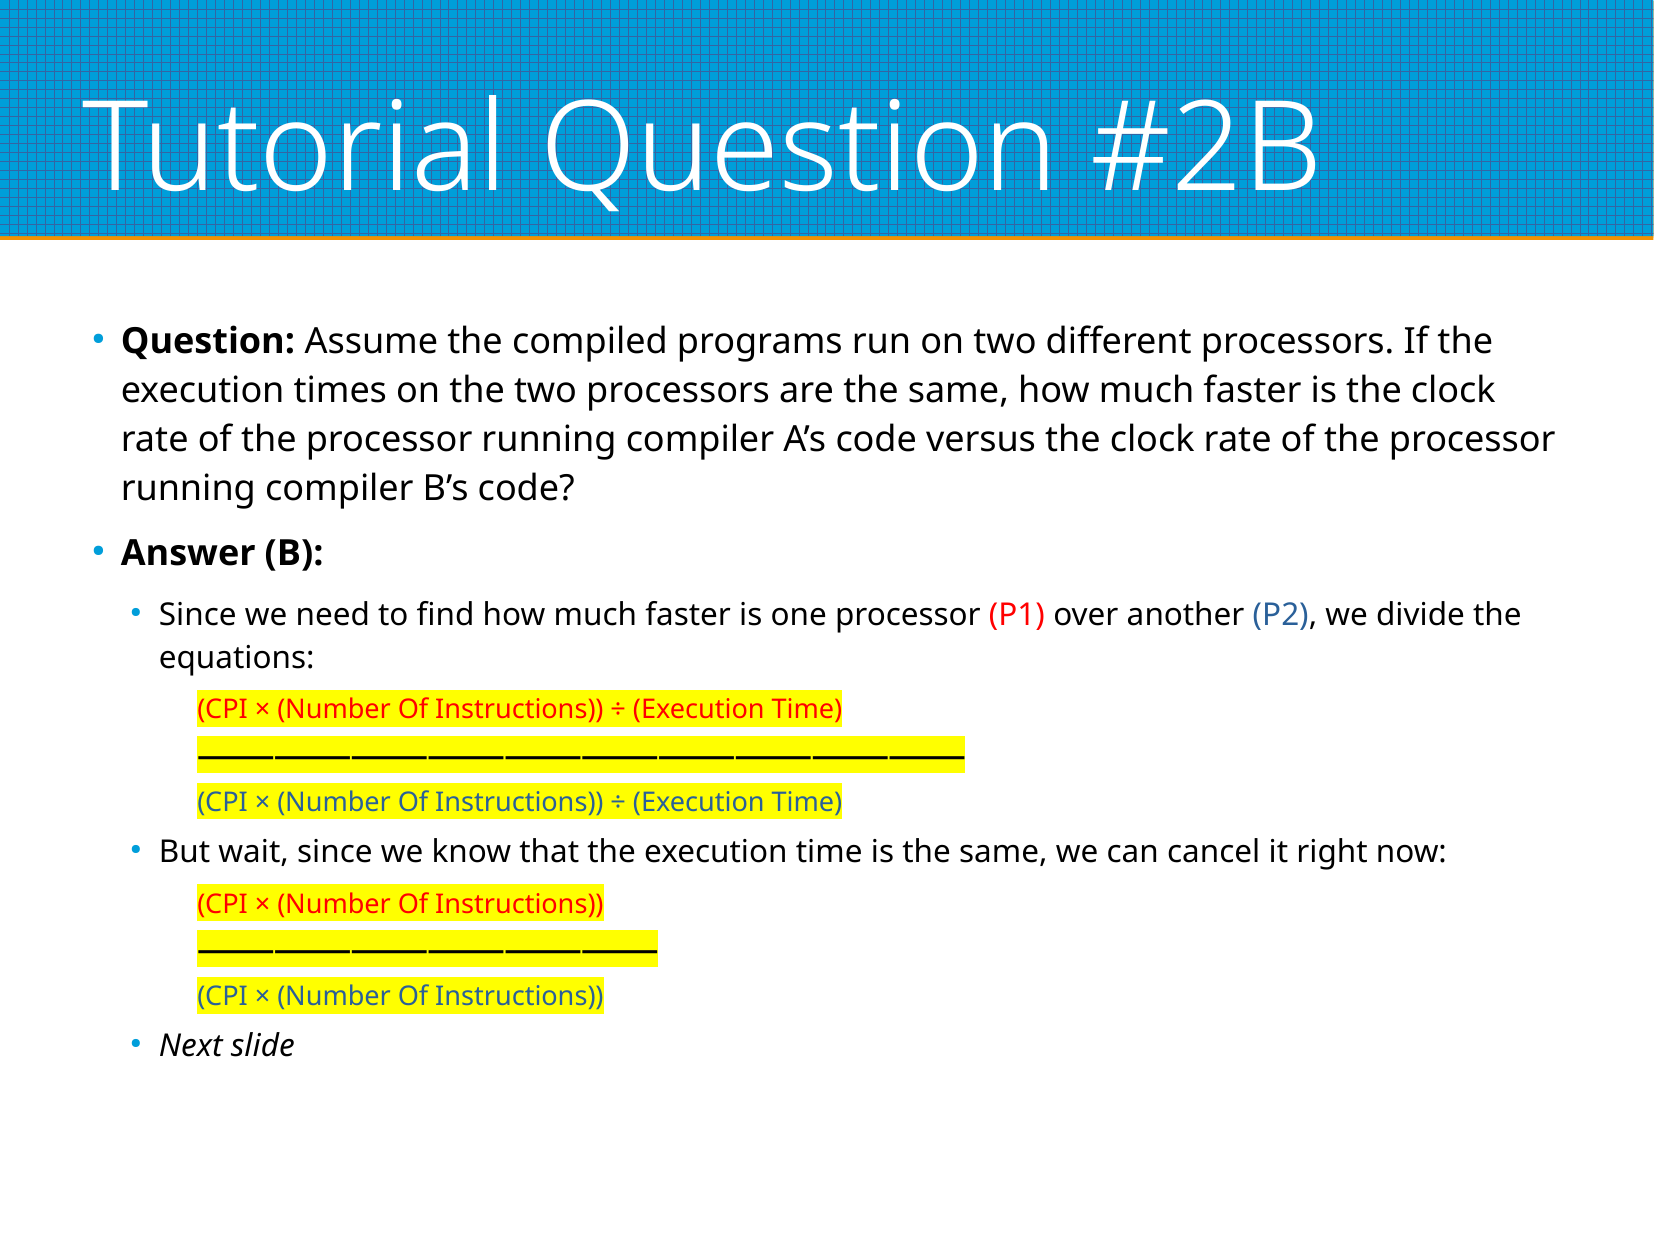

# Tutorial Question #2B
Question: Assume the compiled programs run on two different processors. If the execution times on the two processors are the same, how much faster is the clock rate of the processor running compiler A’s code versus the clock rate of the processor running compiler B’s code?
Answer (B):
Since we need to find how much faster is one processor (P1) over another (P2), we divide the equations:
(CPI × (Number Of Instructions)) ÷ (Execution Time)
⸻⸻⸻⸻⸻⸻⸻⸻⸻⸻
(CPI × (Number Of Instructions)) ÷ (Execution Time)
But wait, since we know that the execution time is the same, we can cancel it right now:
(CPI × (Number Of Instructions))
⸻⸻⸻⸻⸻⸻
(CPI × (Number Of Instructions))
Next slide